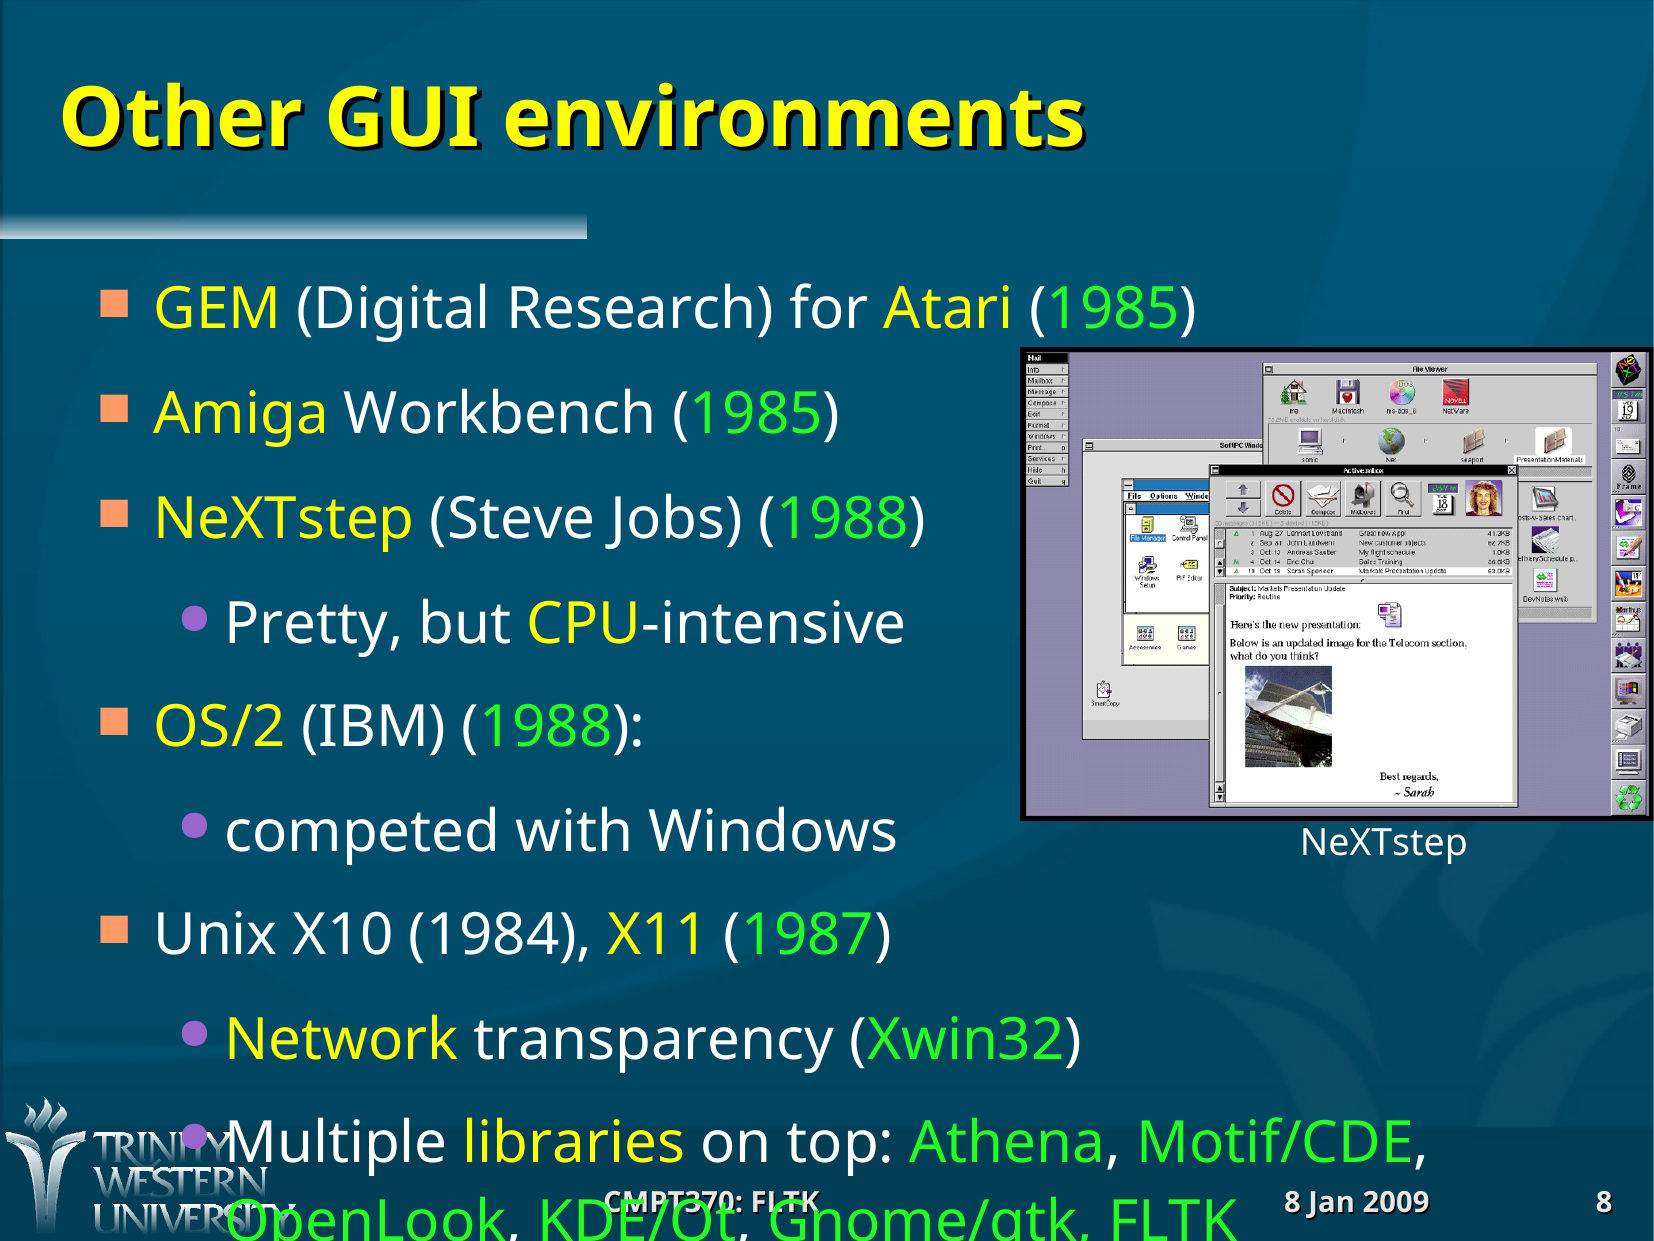

# Other GUI environments
GEM (Digital Research) for Atari (1985)
Amiga Workbench (1985)
NeXTstep (Steve Jobs) (1988)
Pretty, but CPU-intensive
OS/2 (IBM) (1988):
competed with Windows
Unix X10 (1984), X11 (1987)
Network transparency (Xwin32)
Multiple libraries on top: Athena, Motif/CDE, OpenLook, KDE/Qt, Gnome/gtk, FLTK
NeXTstep
CMPT370: FLTK
8 Jan 2009
8